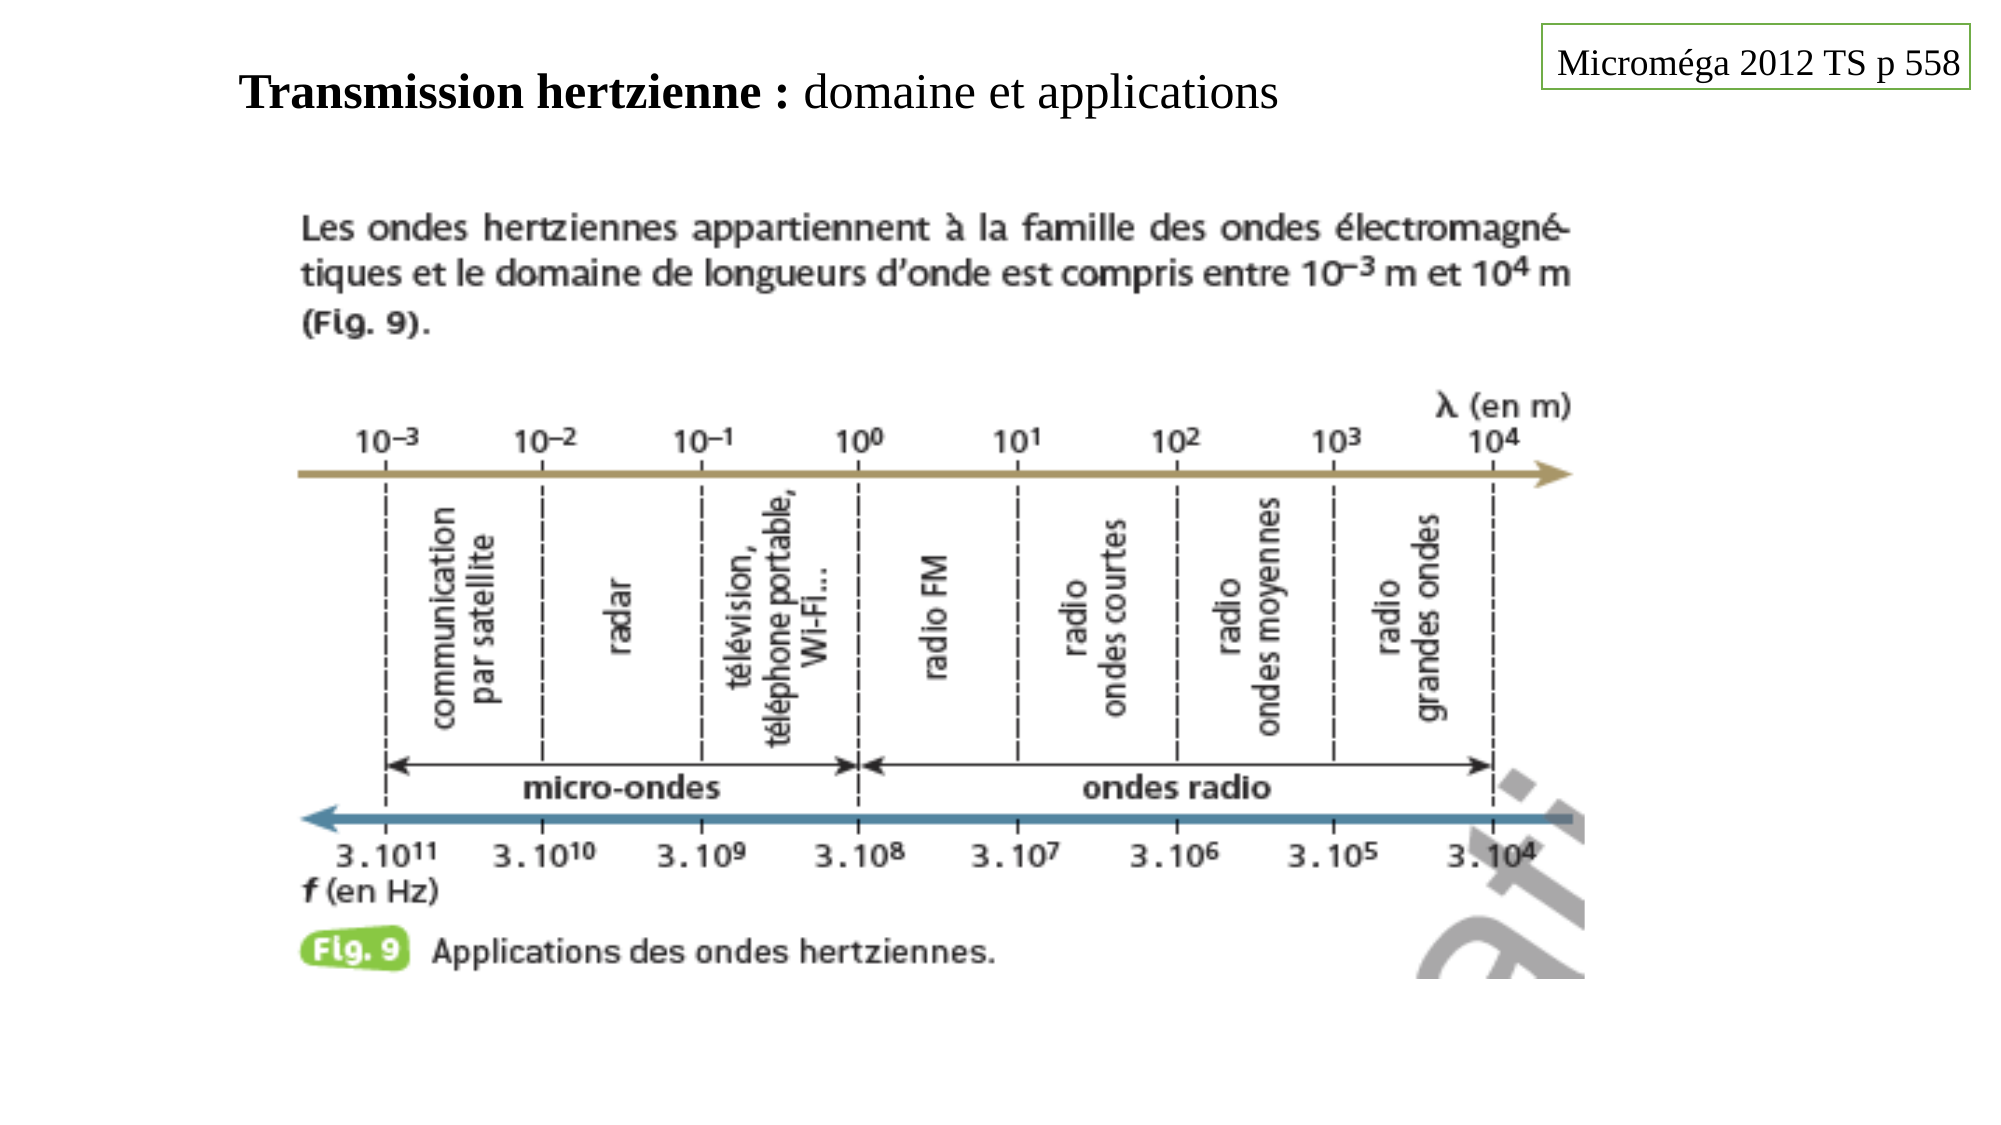

Microméga 2012 TS p 558
Transmission hertzienne : domaine et applications